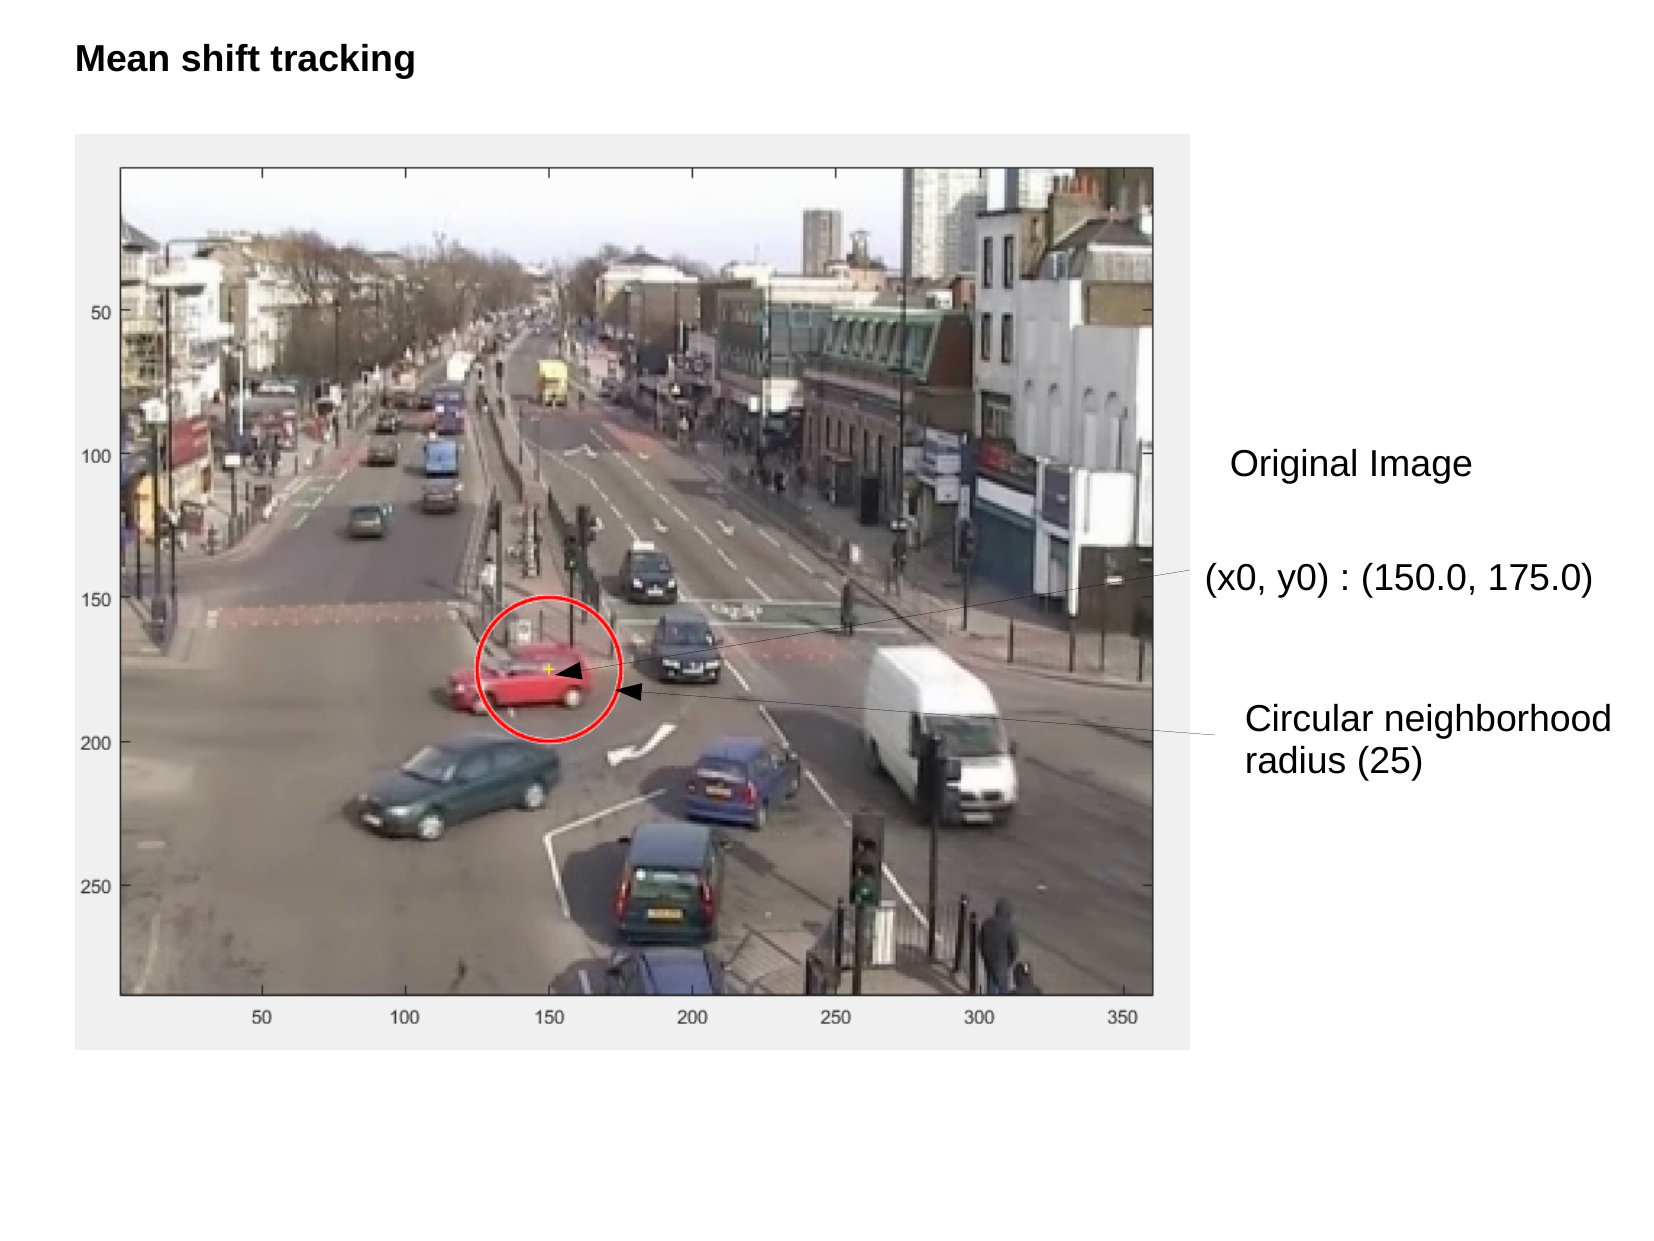

Mean shift tracking
Original Image
(x0, y0) : (150.0, 175.0)
Circular neighborhood radius (25)